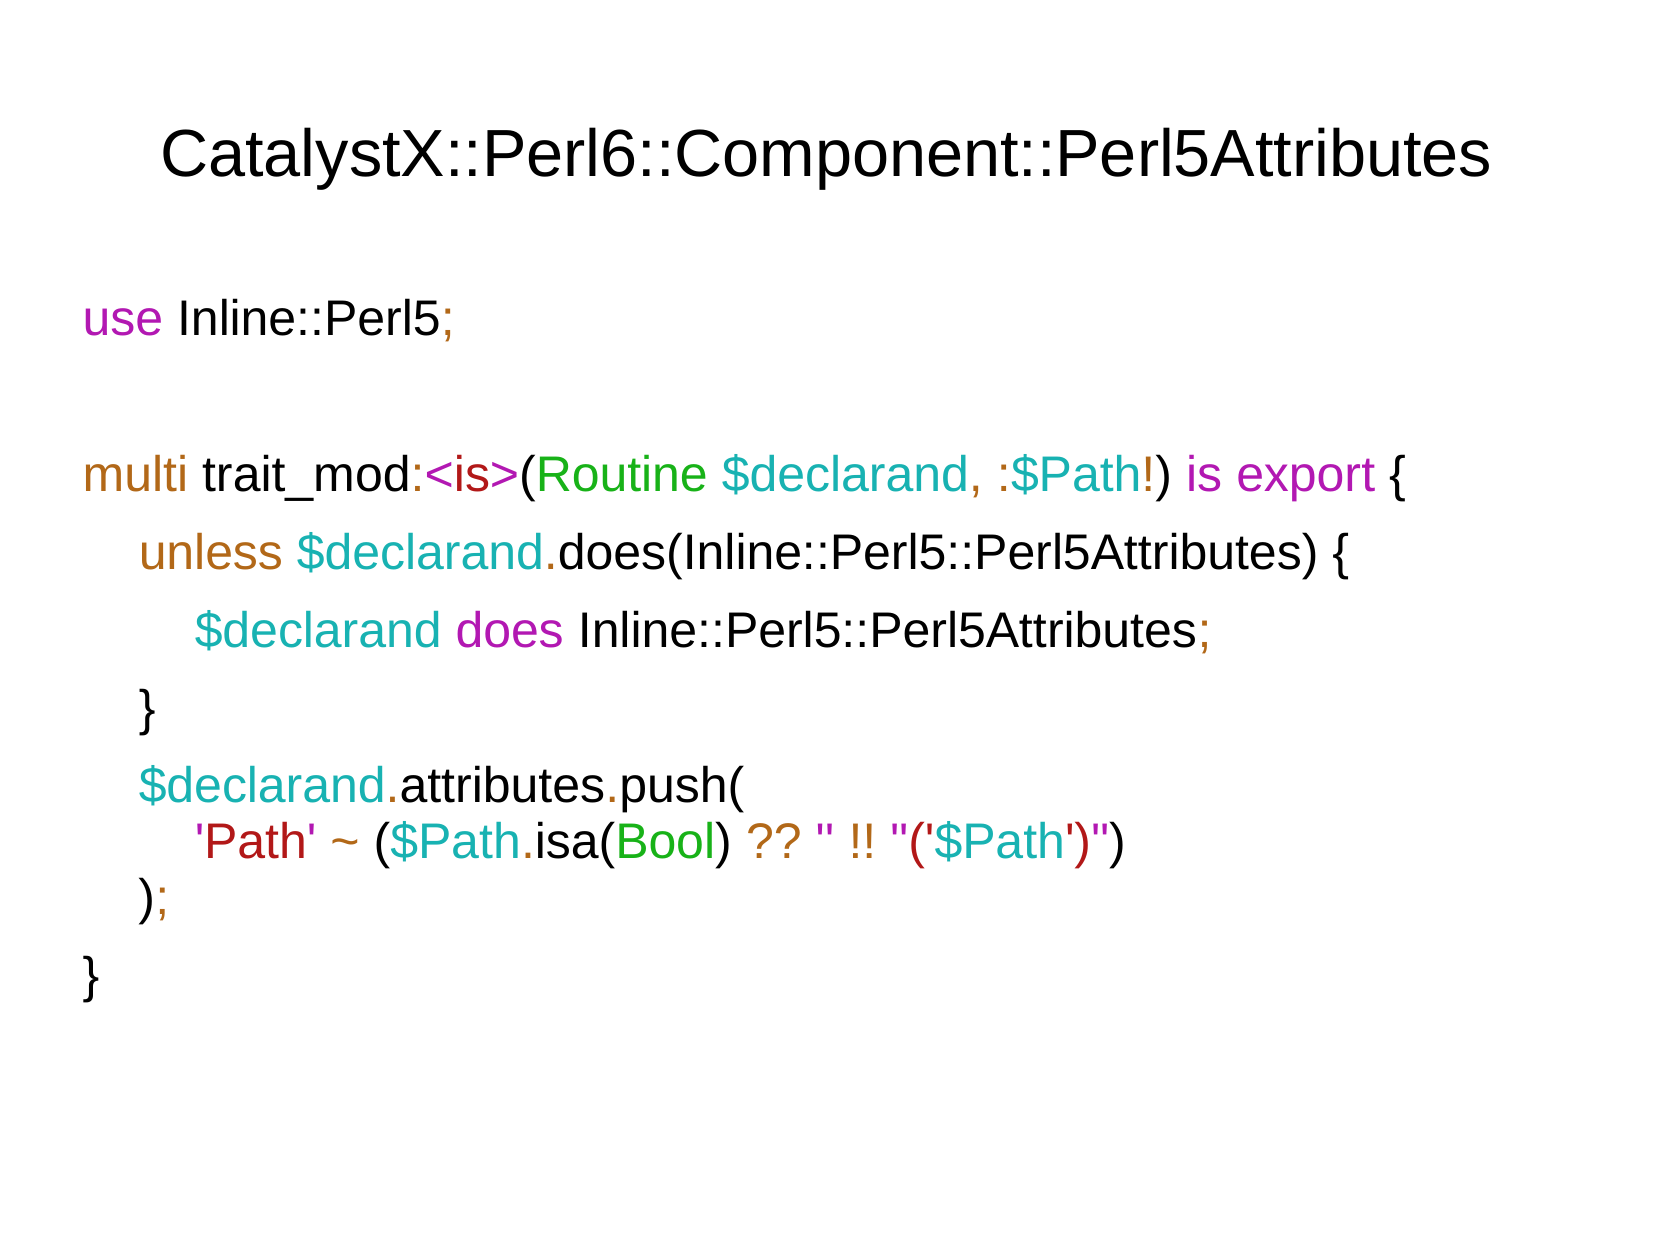

# CatalystX::Perl6::Component::Perl5Attributes
use Inline::Perl5;
multi trait_mod:<is>(Routine $declarand, :$Path!) is export {
 unless $declarand.does(Inline::Perl5::Perl5Attributes) {
 $declarand does Inline::Perl5::Perl5Attributes;
 }
 $declarand.attributes.push(
 'Path' ~ ($Path.isa(Bool) ?? '' !! "('$Path')")
 );
}